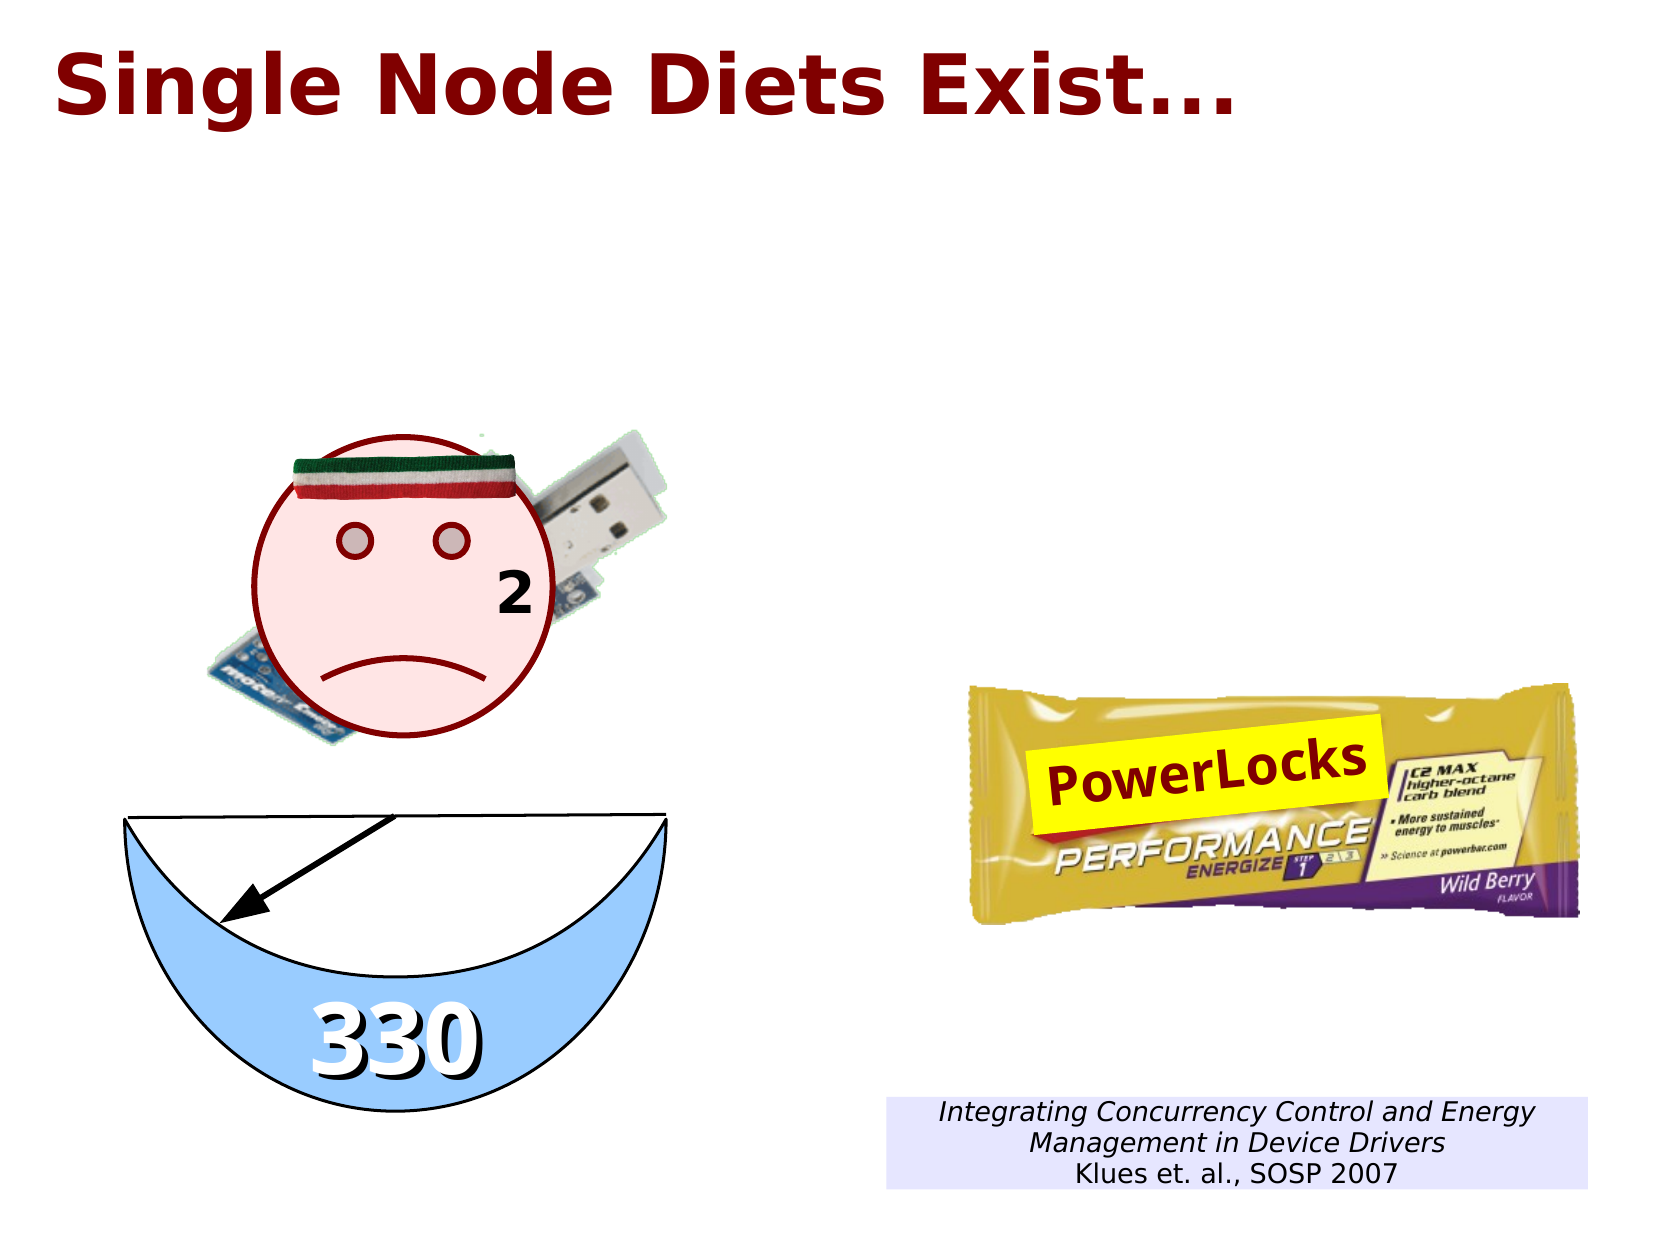

# Single Node Diets Exist...
2
PowerLocks
330
Integrating Concurrency Control and Energy Management in Device Drivers
Klues et. al., SOSP 2007